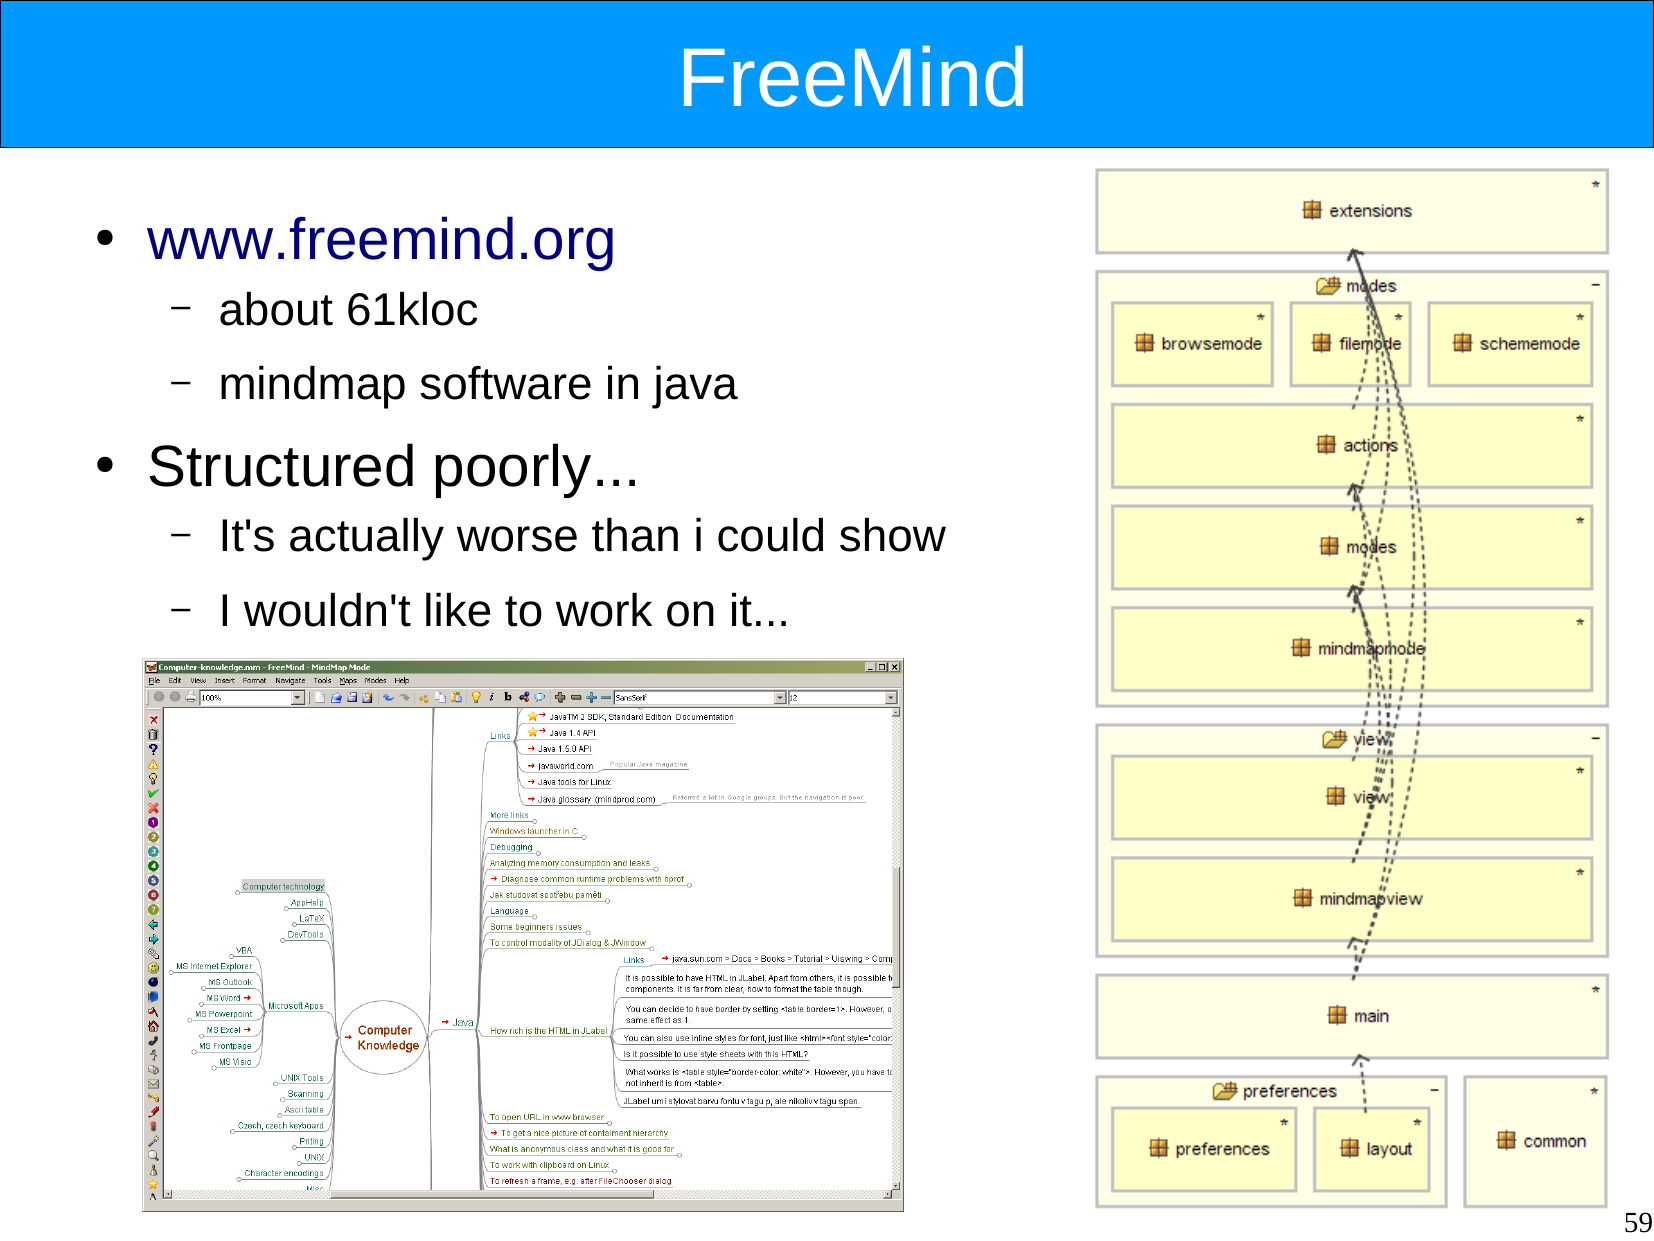

# FreeMind
www.freemind.org
about 61kloc
mindmap software in java
Structured poorly...
It's actually worse than i could show
I wouldn't like to work on it...
59